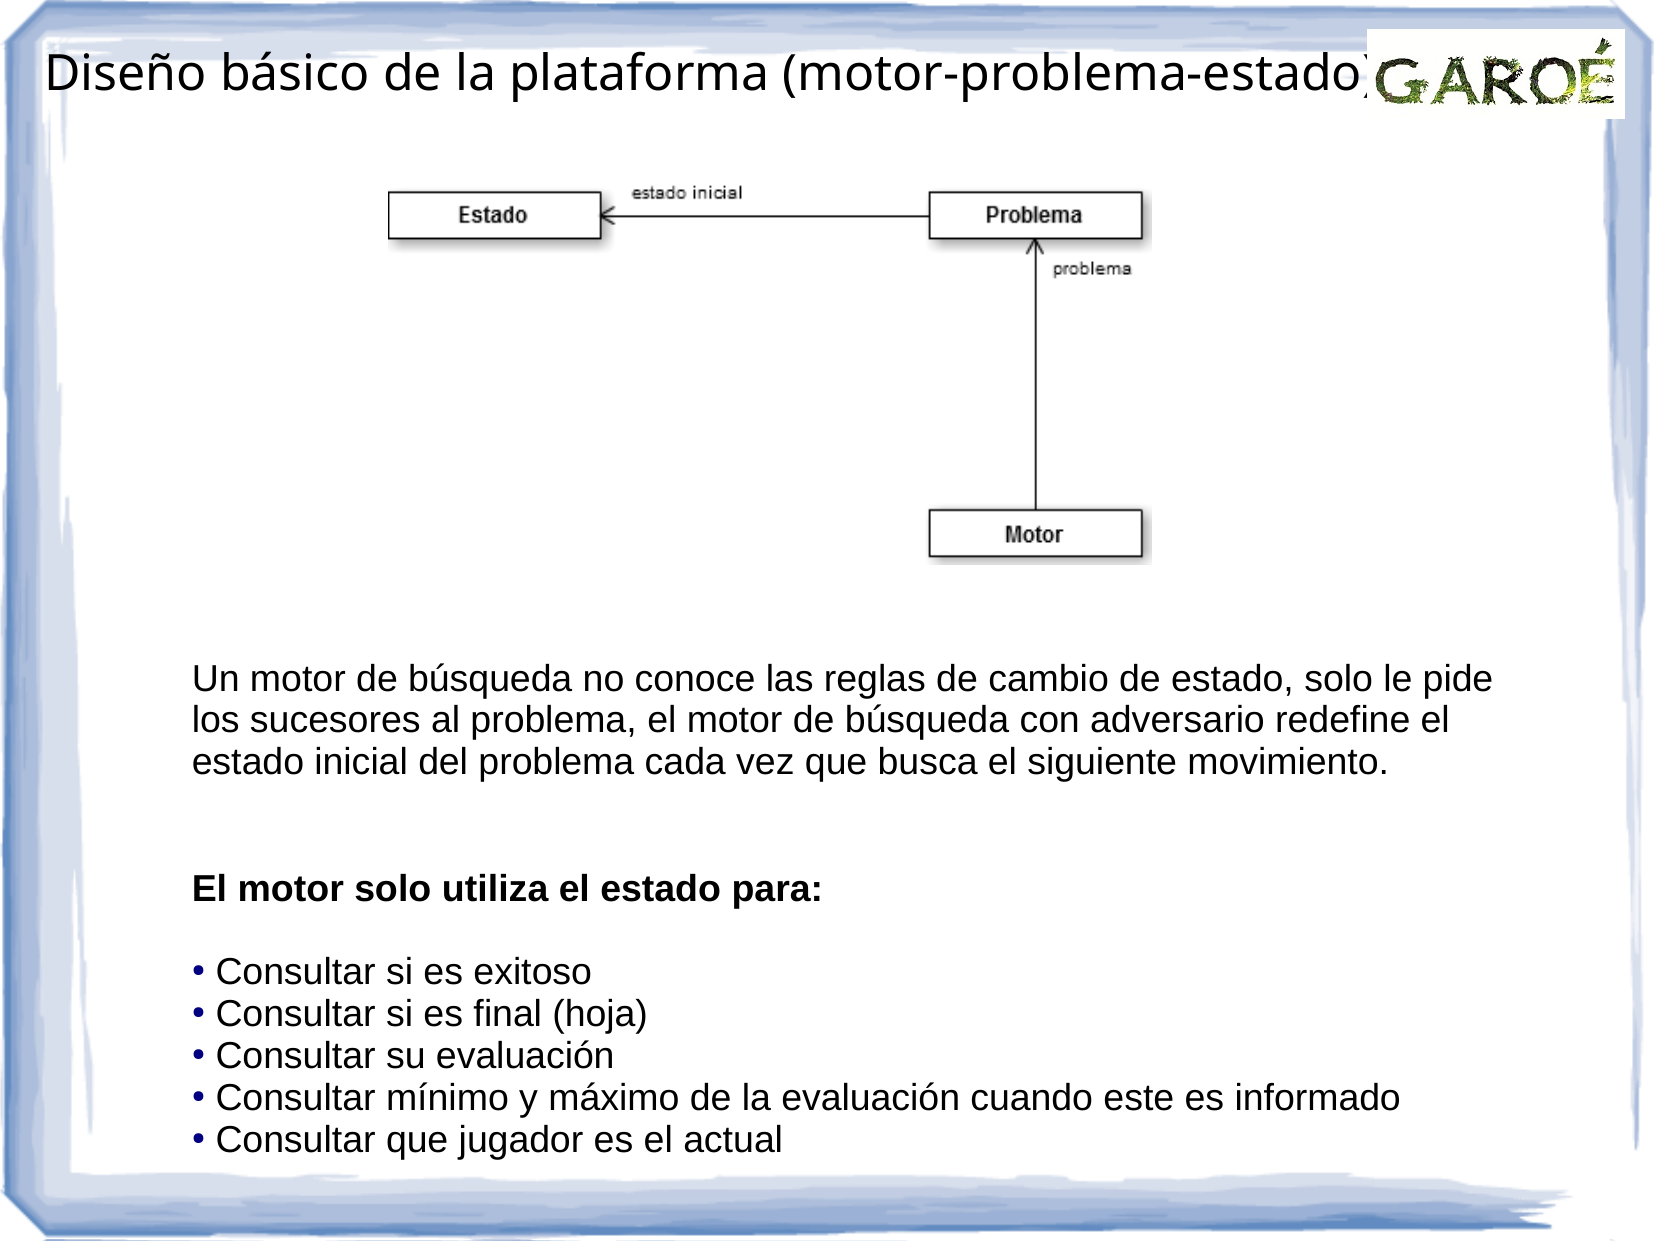

Diseño básico de la plataforma (motor-problema-estado)
Un motor de búsqueda no conoce las reglas de cambio de estado, solo le pide los sucesores al problema, el motor de búsqueda con adversario redefine el estado inicial del problema cada vez que busca el siguiente movimiento.
El motor solo utiliza el estado para:
 Consultar si es exitoso
 Consultar si es final (hoja)
 Consultar su evaluación
 Consultar mínimo y máximo de la evaluación cuando este es informado
 Consultar que jugador es el actual